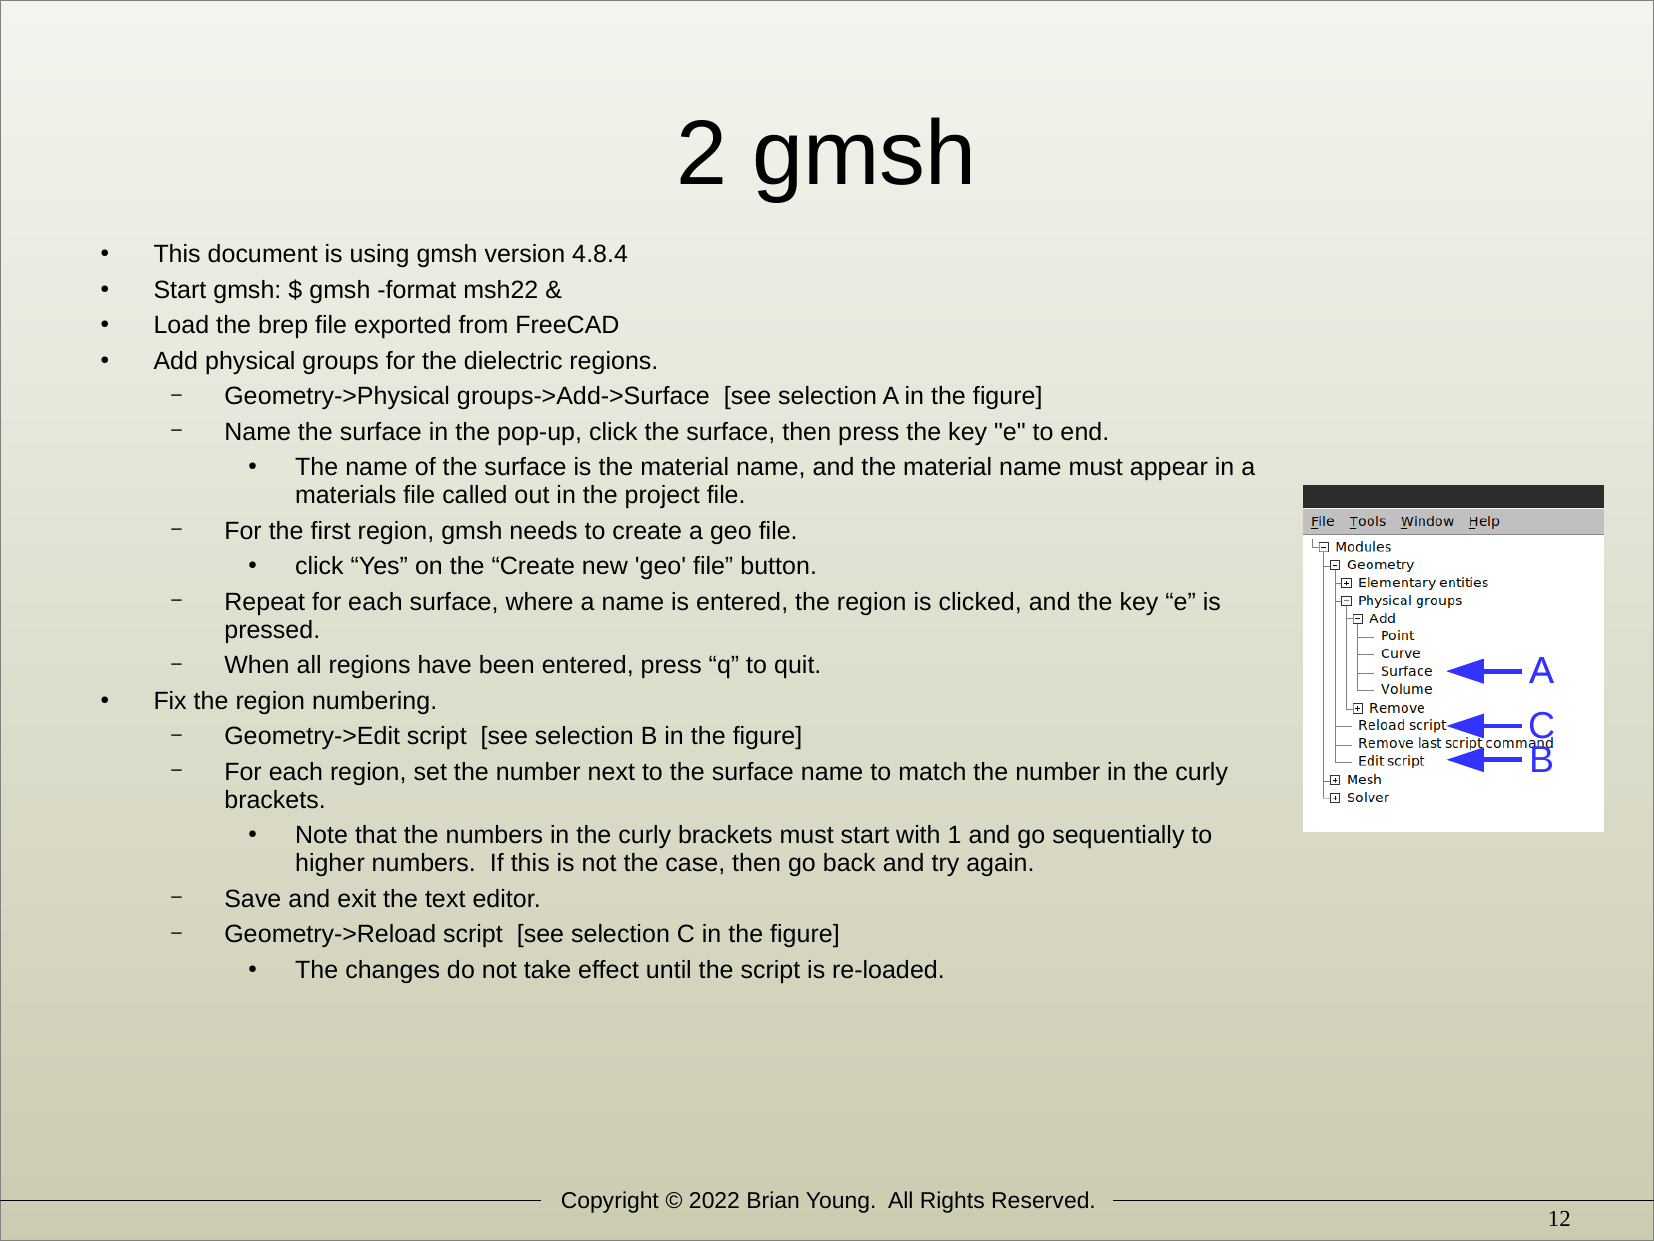

# 2 gmsh
This document is using gmsh version 4.8.4
Start gmsh: $ gmsh -format msh22 &
Load the brep file exported from FreeCAD
Add physical groups for the dielectric regions.
Geometry->Physical groups->Add->Surface [see selection A in the figure]
Name the surface in the pop-up, click the surface, then press the key "e" to end.
The name of the surface is the material name, and the material name must appear in a materials file called out in the project file.
For the first region, gmsh needs to create a geo file.
click “Yes” on the “Create new 'geo' file” button.
Repeat for each surface, where a name is entered, the region is clicked, and the key “e” is pressed.
When all regions have been entered, press “q” to quit.
Fix the region numbering.
Geometry->Edit script [see selection B in the figure]
For each region, set the number next to the surface name to match the number in the curly brackets.
Note that the numbers in the curly brackets must start with 1 and go sequentially to higher numbers. If this is not the case, then go back and try again.
Save and exit the text editor.
Geometry->Reload script [see selection C in the figure]
The changes do not take effect until the script is re-loaded.
A
A
C
B
12